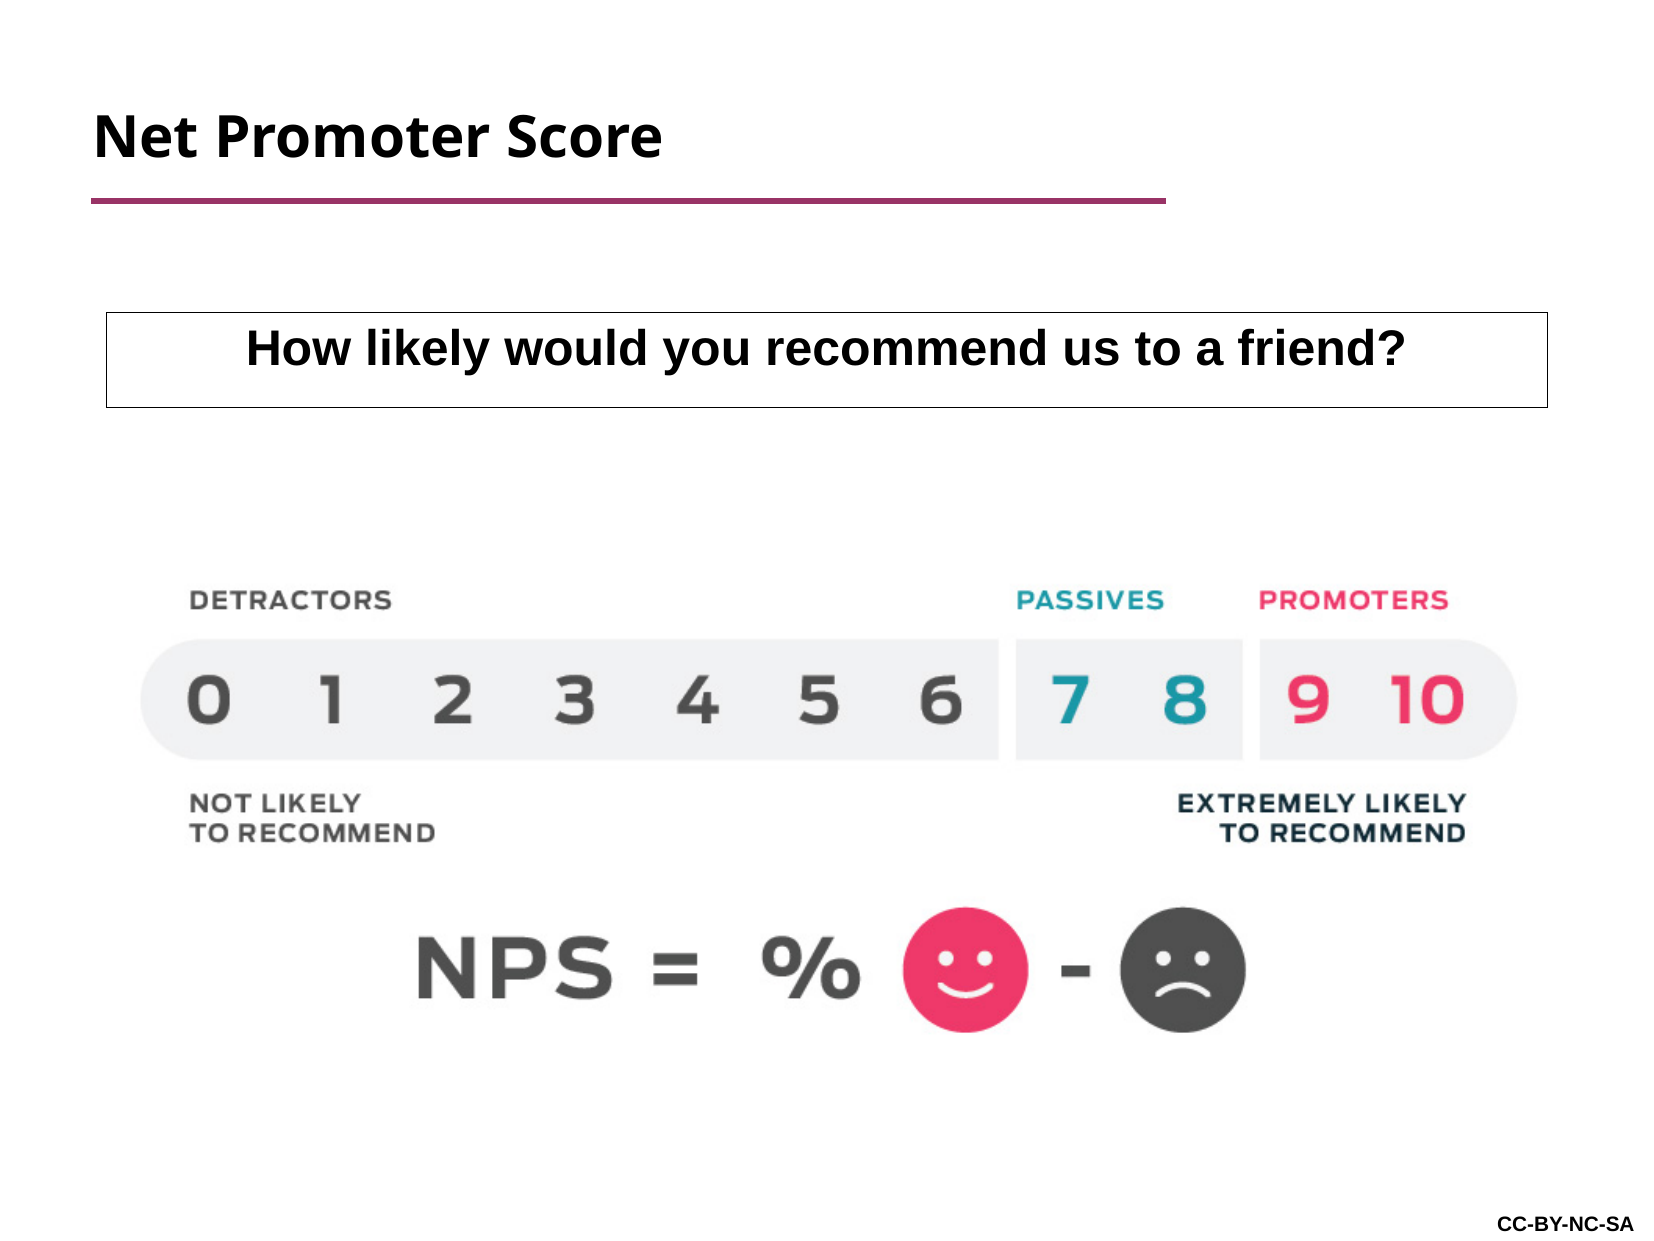

# Net Promoter Score
How likely would you recommend us to a friend?
CC-BY-NC-SA